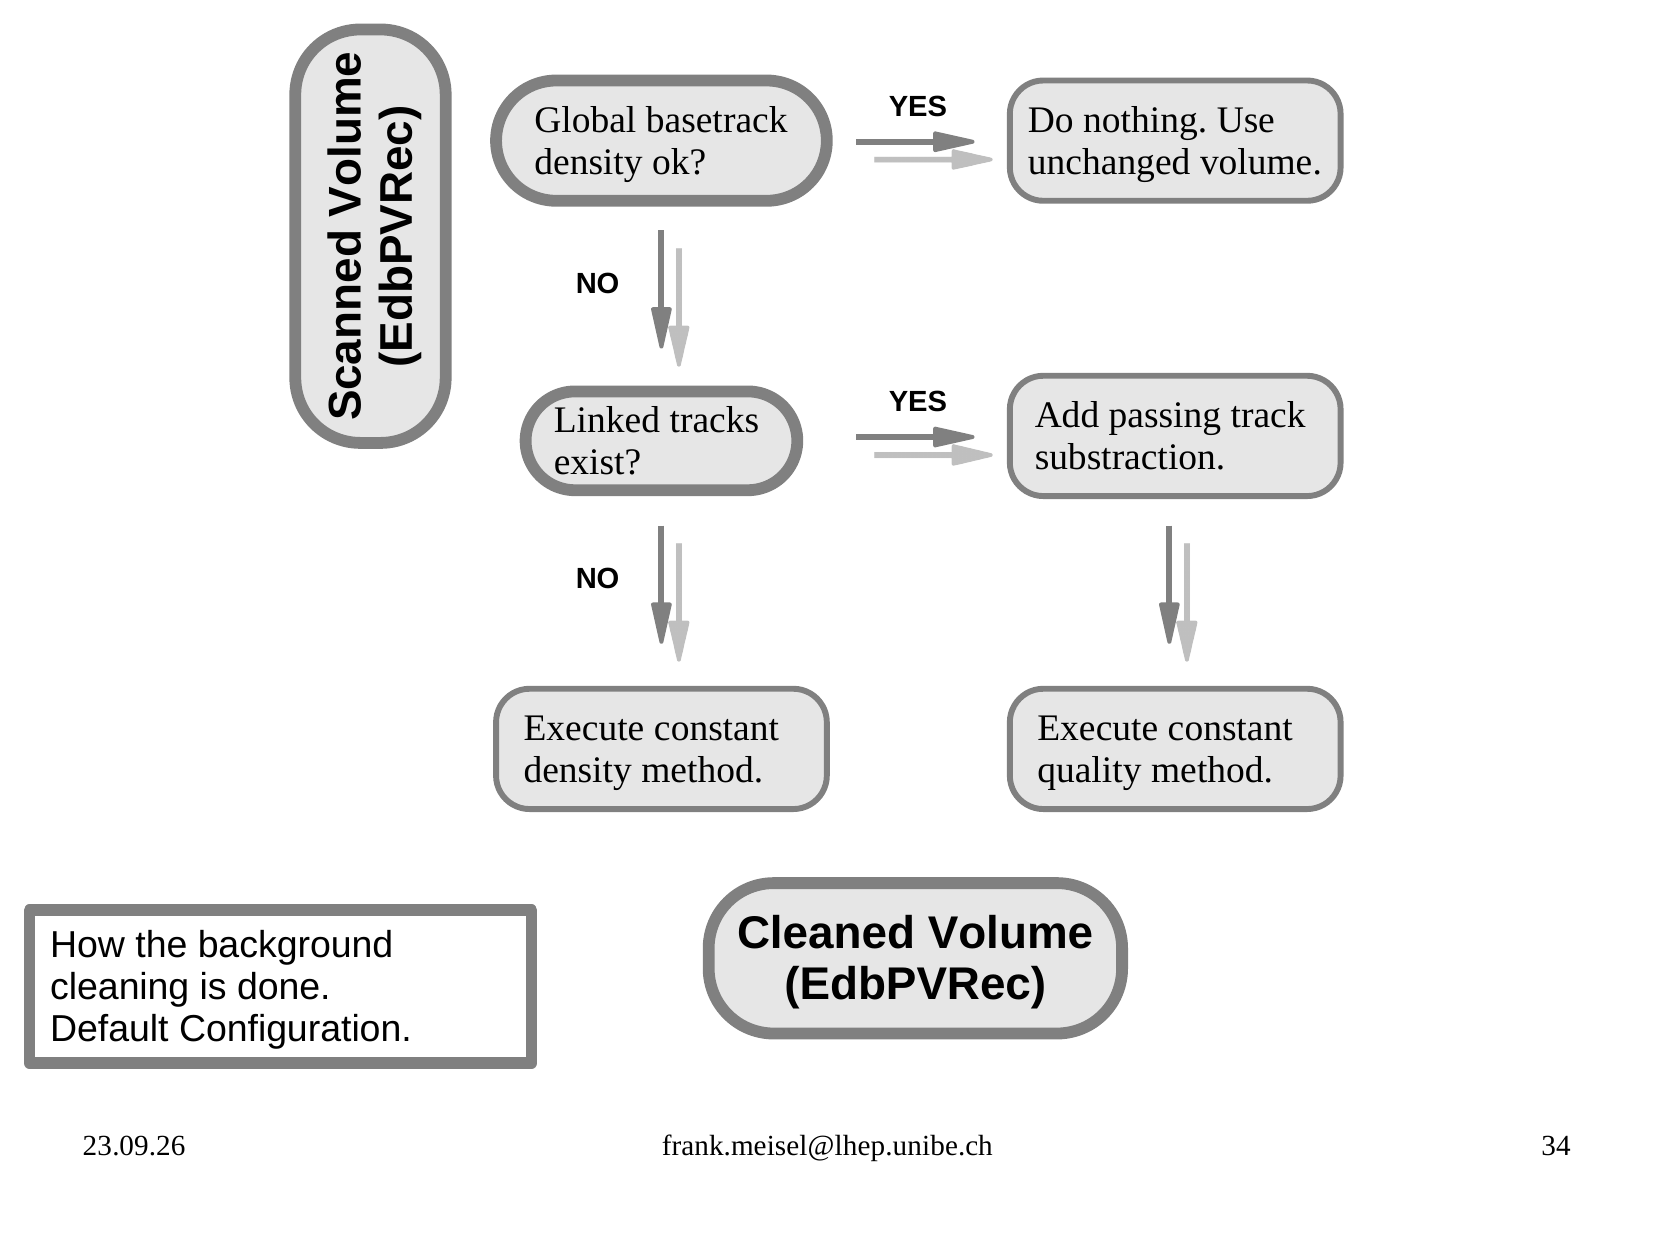

Global basetrack
density ok?
Do nothing. Use
unchanged volume.
YES
NO
Scanned Volume
(EdbPVRec)
Add passing track
substraction.
YES
NO
Linked tracks
exist?
Execute constant
density method.
Execute constant
quality method.
Cleaned Volume
(EdbPVRec)
How the background cleaning is done.
Default Configuration.
frank.meisel@lhep.unibe.ch
34